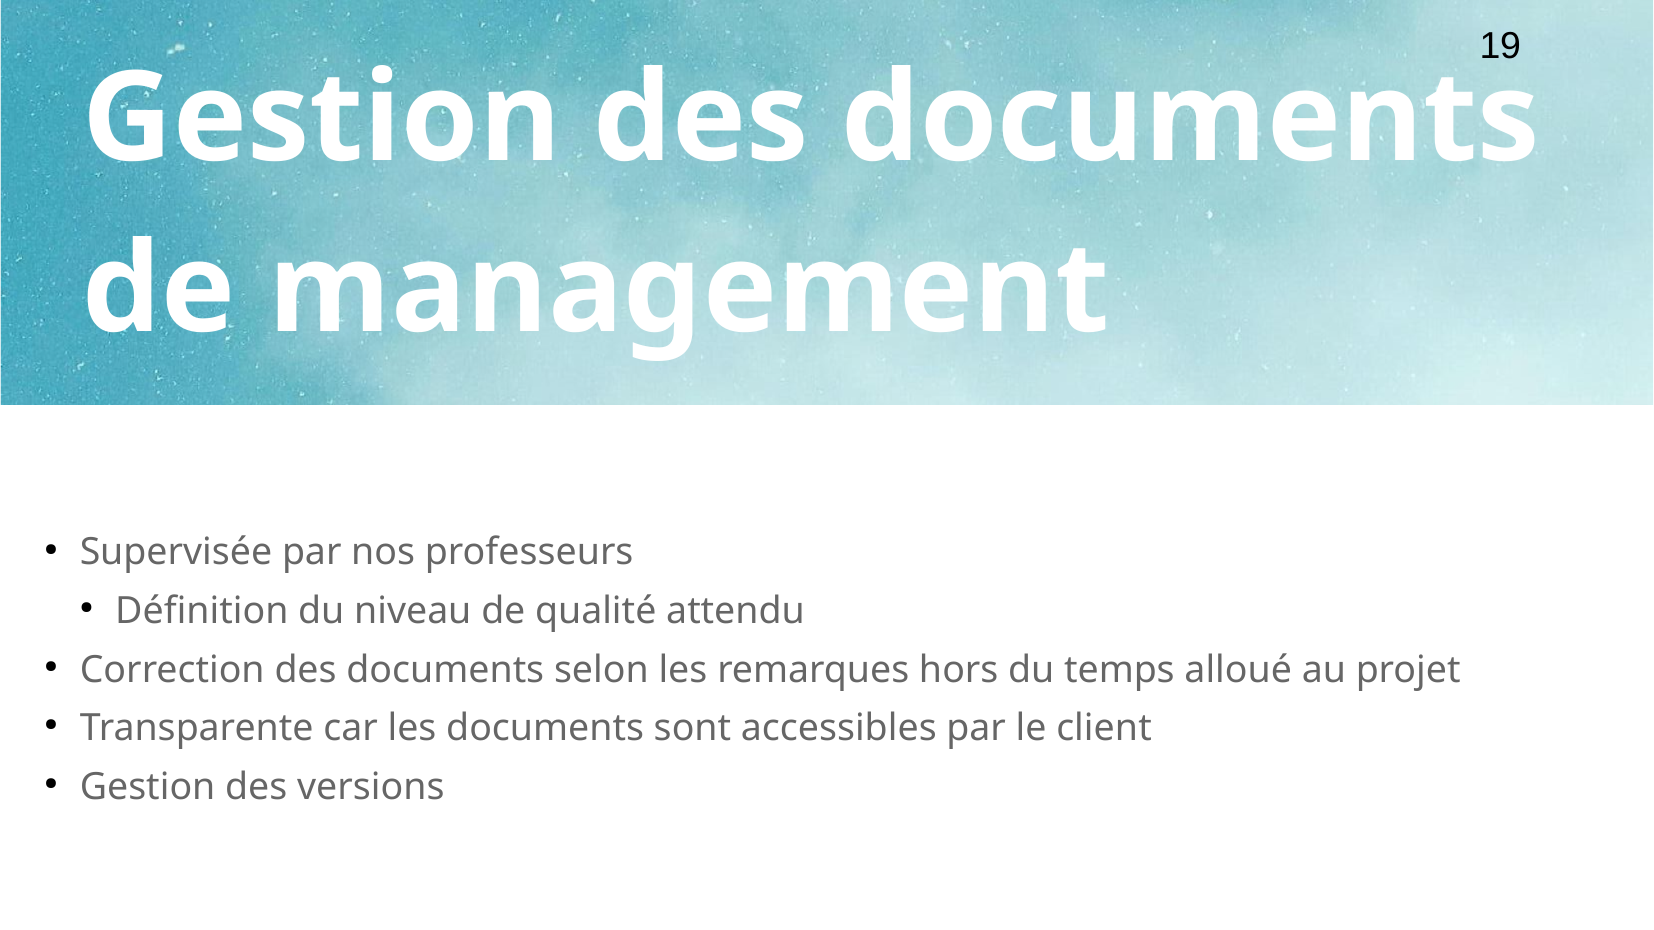

# Gestion des documents de management
Supervisée par nos professeurs
Définition du niveau de qualité attendu
Correction des documents selon les remarques hors du temps alloué au projet
Transparente car les documents sont accessibles par le client
Gestion des versions